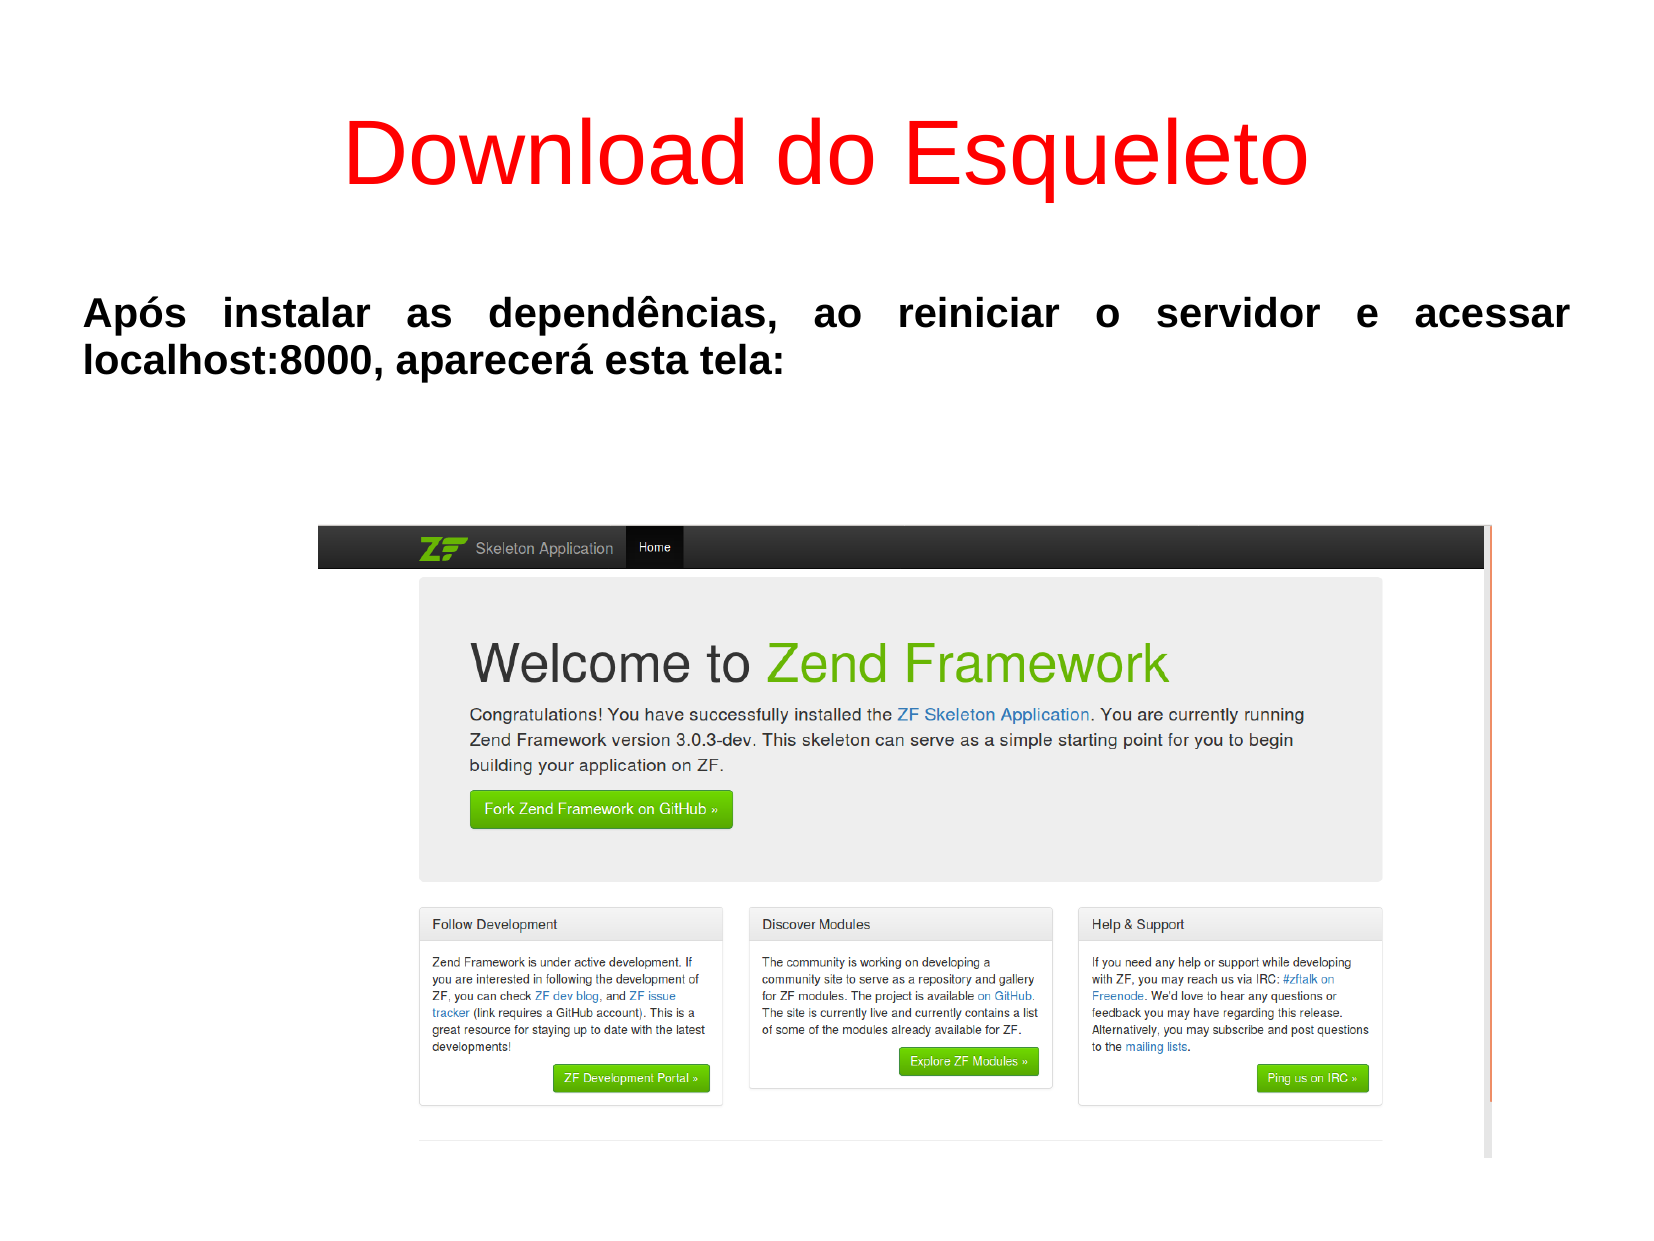

# Download do Esqueleto
Após instalar as dependências, ao reiniciar o servidor e acessar localhost:8000, aparecerá esta tela: